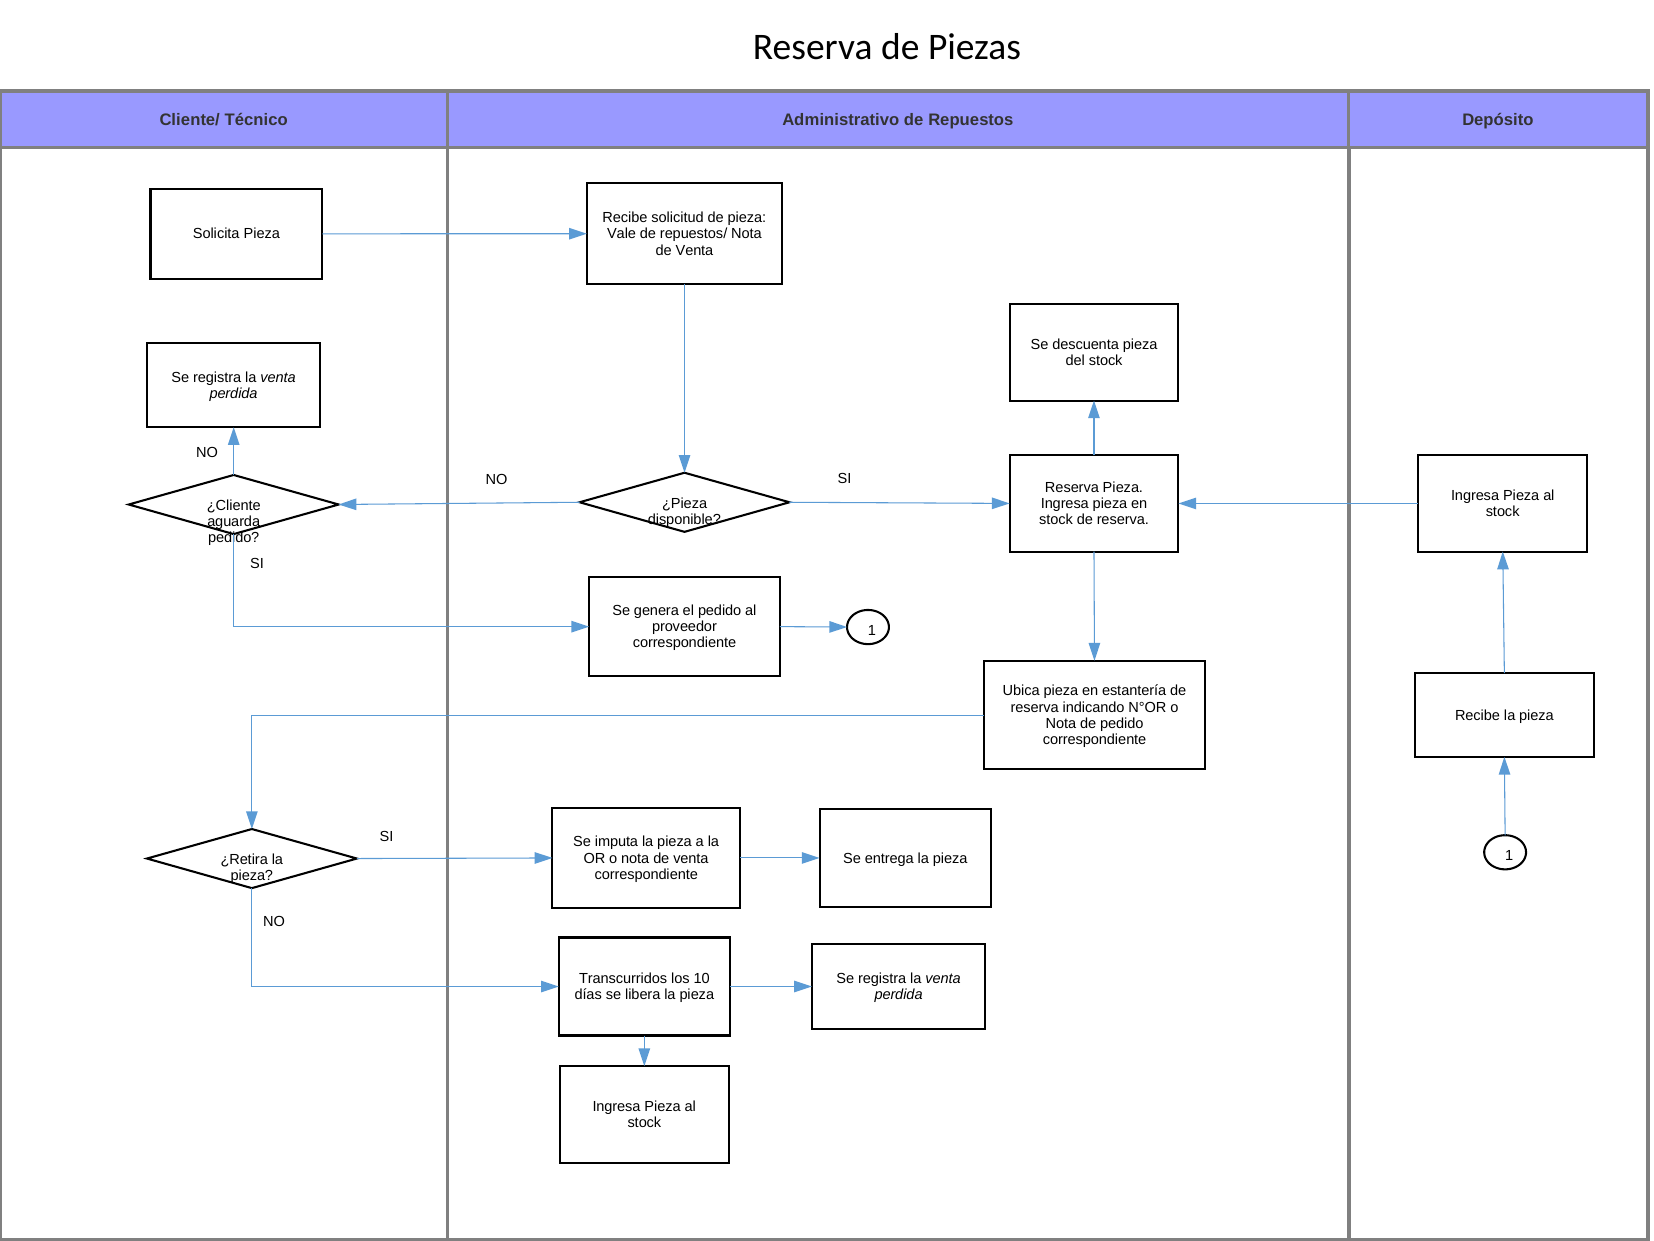

Reserva de Piezas
Cliente/ Técnico
Administrativo de Repuestos
Depósito
Recibe solicitud de pieza: Vale de repuestos/ Nota de Venta
Solicita Pieza
Se descuenta pieza del stock
Se registra la venta perdida
NO
Reserva Pieza. Ingresa pieza en stock de reserva.
Ingresa Pieza al stock
SI
NO
¿Pieza disponible?
¿Cliente aguarda pedido?
SI
Se genera el pedido al proveedor correspondiente
1
Ubica pieza en estantería de reserva indicando N°OR o Nota de pedido correspondiente
Recibe la pieza
Se imputa la pieza a la OR o nota de venta correspondiente
Se entrega la pieza
SI
¿Retira la pieza?
1
NO
Transcurridos los 10 días se libera la pieza
Se registra la venta perdida
Ingresa Pieza al stock